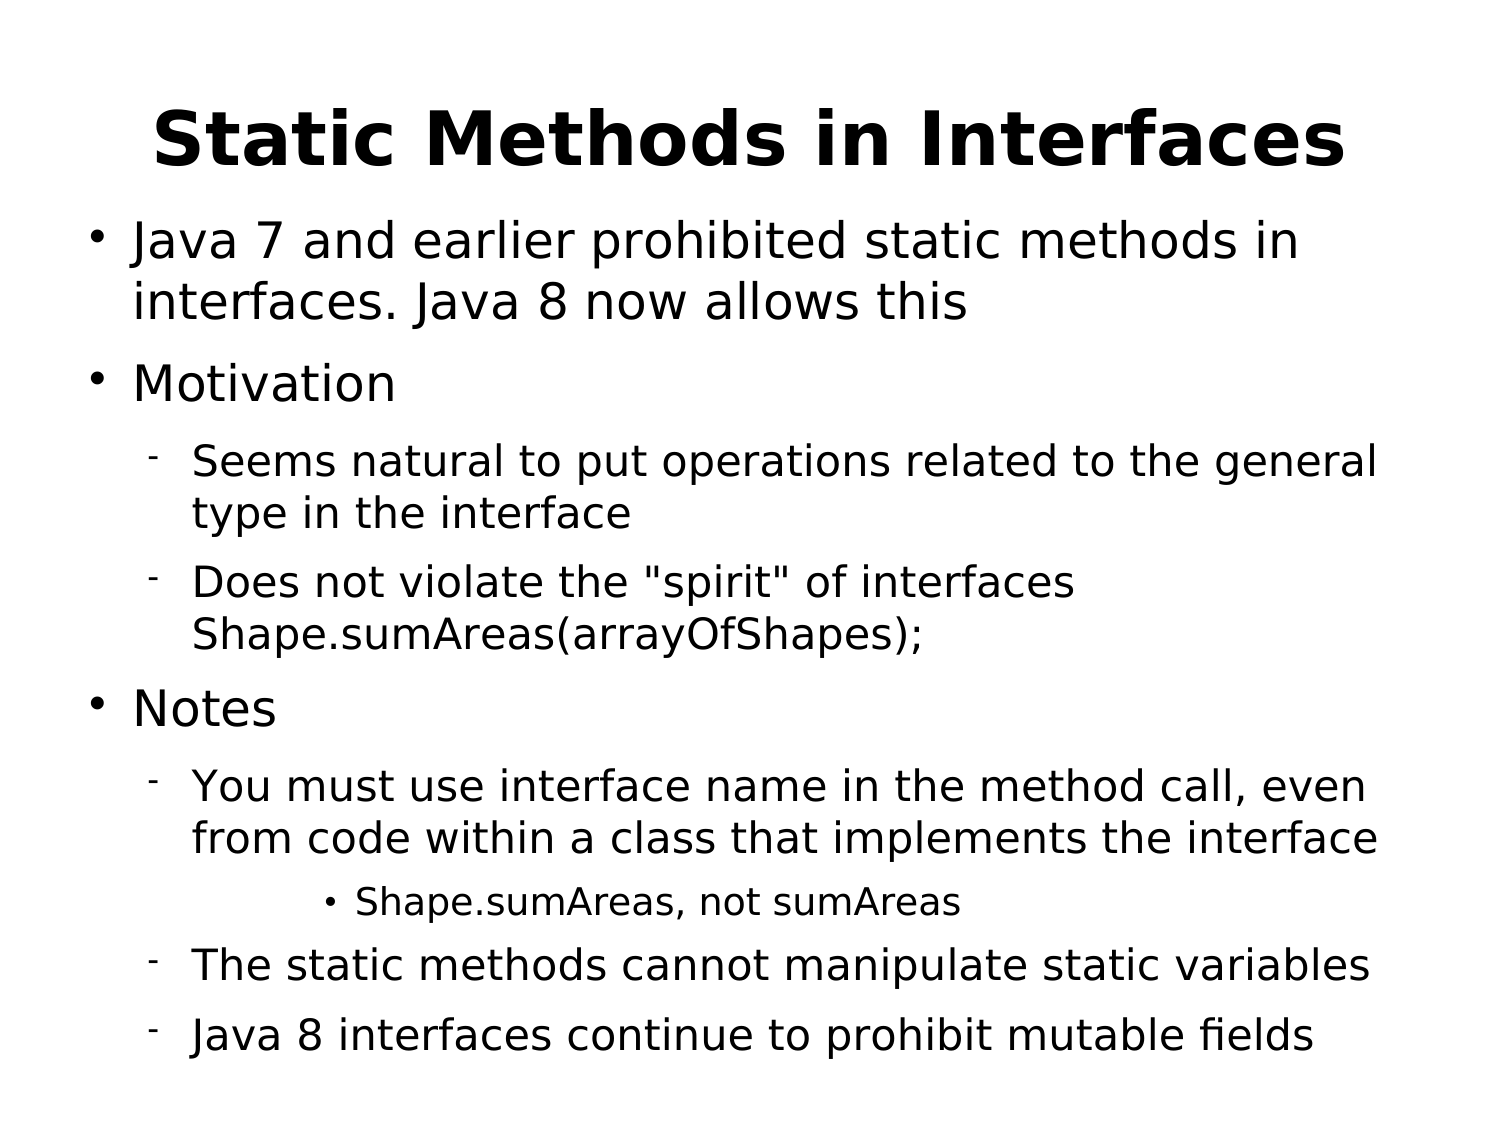

# Static Methods in Interfaces
Java 7 and earlier prohibited static methods in interfaces. Java 8 now allows this
Motivation
Seems natural to put operations related to the general type in the interface
Does not violate the "spirit" of interfaces
Shape.sumAreas(arrayOfShapes);
Notes
You must use interface name in the method call, even from code within a class that implements the interface
Shape.sumAreas, not sumAreas
The static methods cannot manipulate static variables
Java 8 interfaces continue to prohibit mutable fields